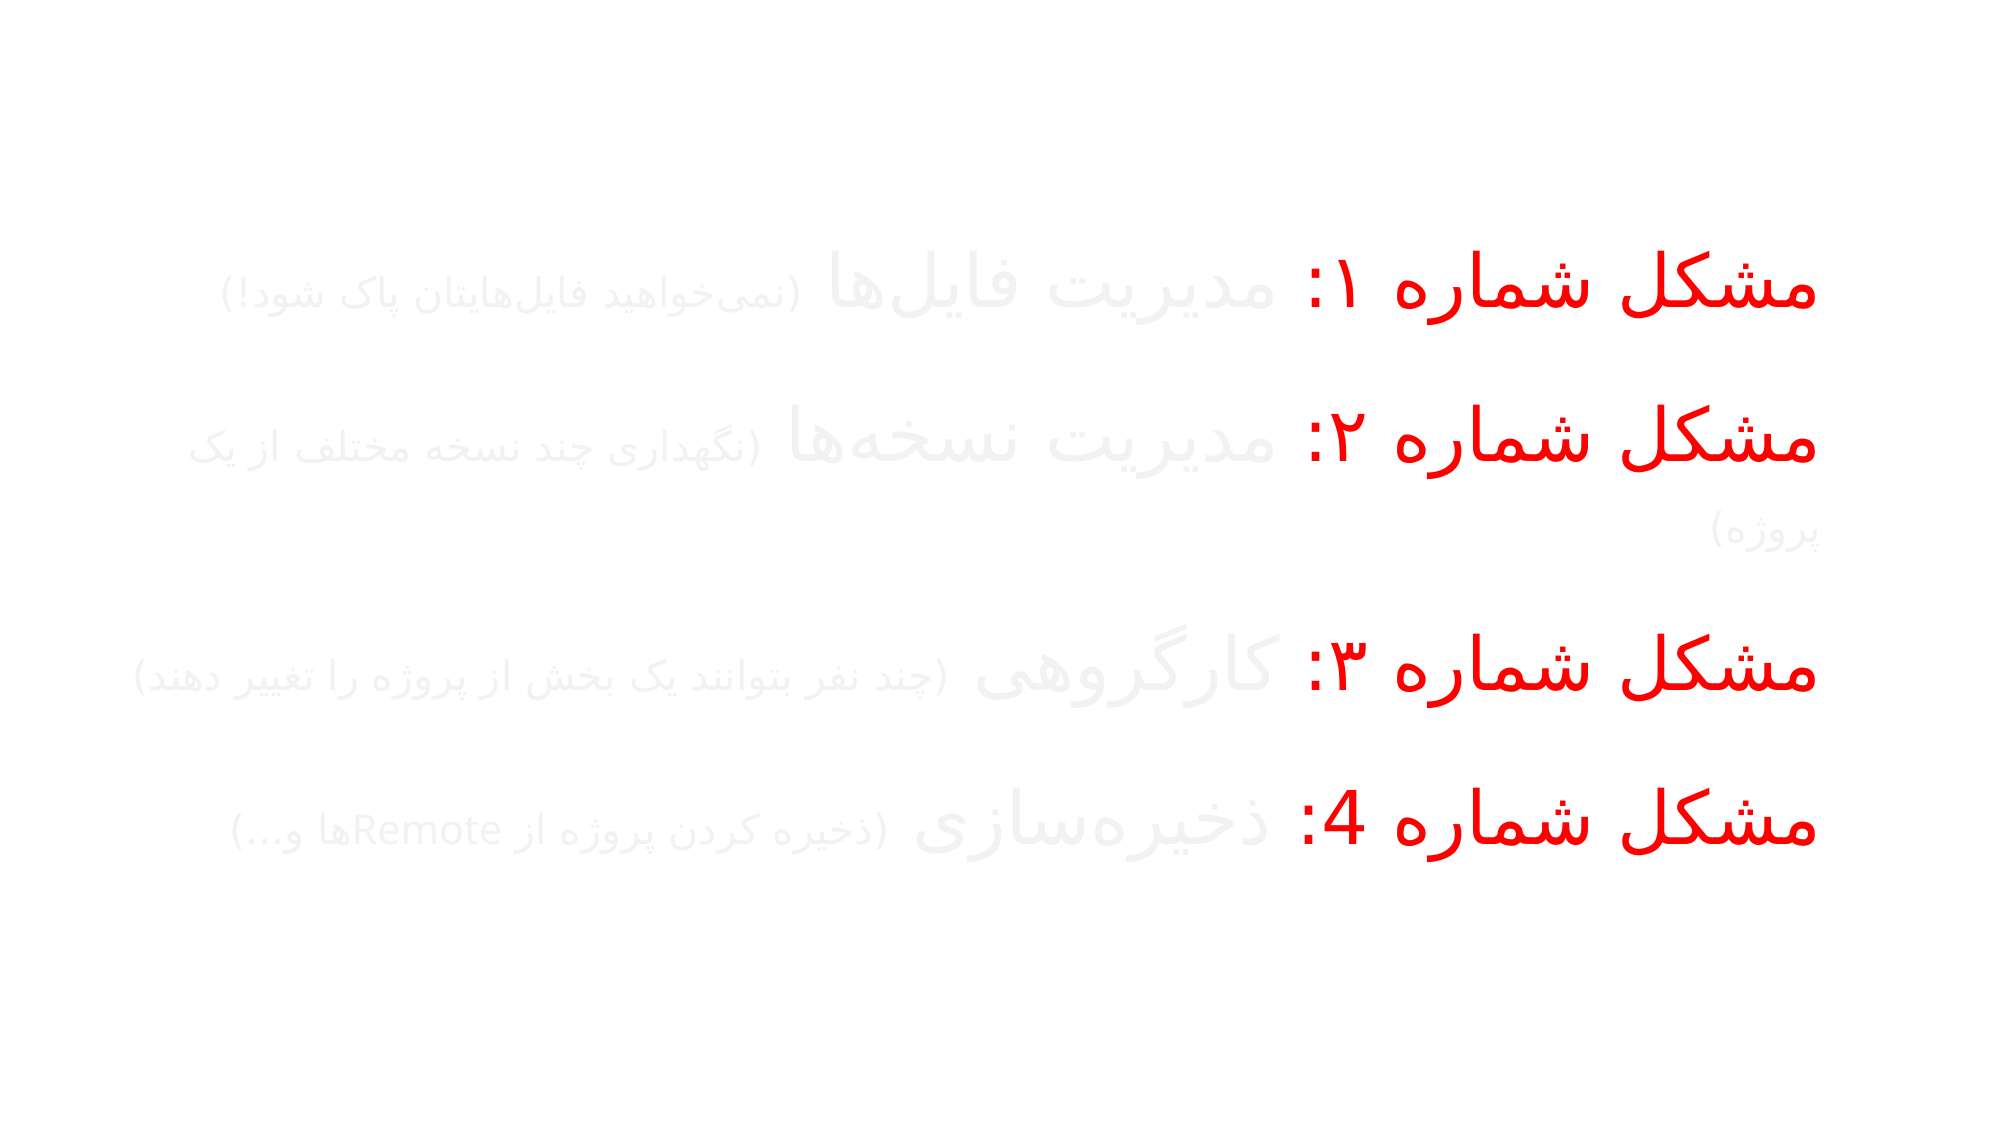

# مشکل شماره ۱: مدیریت فایل‌ها (نمی‌خواهید فایل‌هایتان پاک شود!)
مشکل شماره ۲: مدیریت نسخه‌ها (نگهداری چند نسخه مختلف از یک پروژه)
مشکل شماره ۳: کارگروهی (چند نفر بتوانند یک بخش از پروژه را تغییر دهند)
مشکل شماره 4: ذخیره‌سازی (ذخیره کردن پروژه از Remoteها و...)